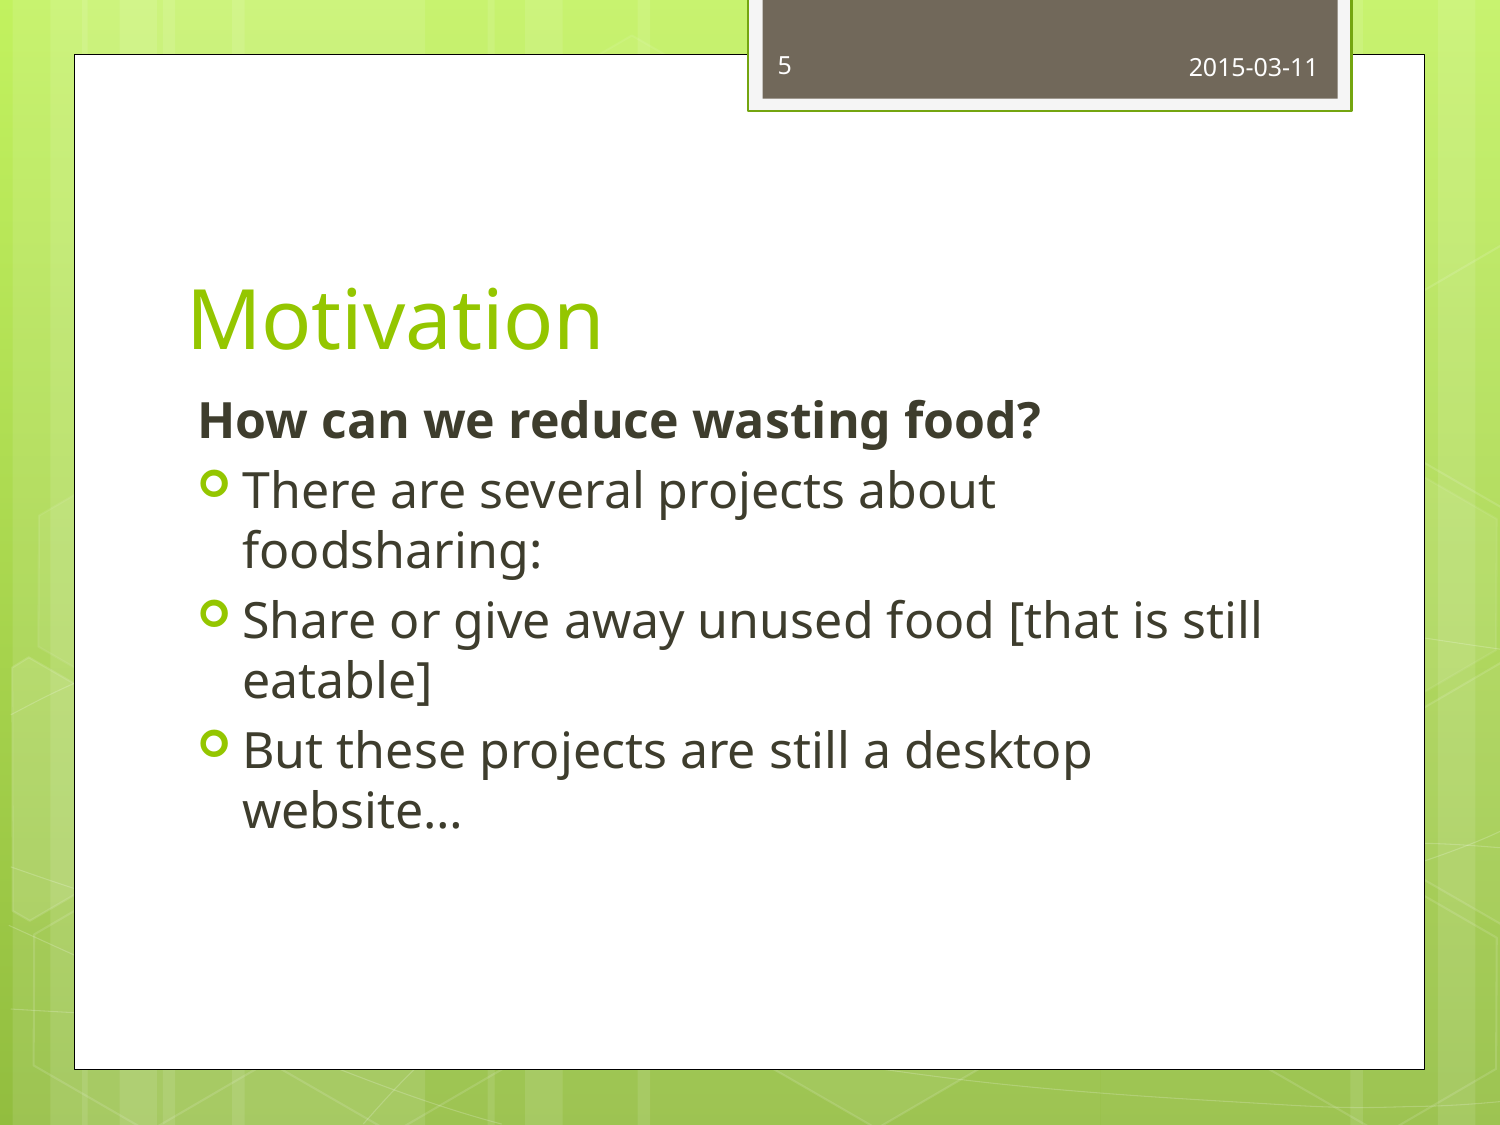

2015-03-11
# Motivation
How can we reduce wasting food?
There are several projects about foodsharing:
Share or give away unused food [that is still eatable]
But these projects are still a desktop website…